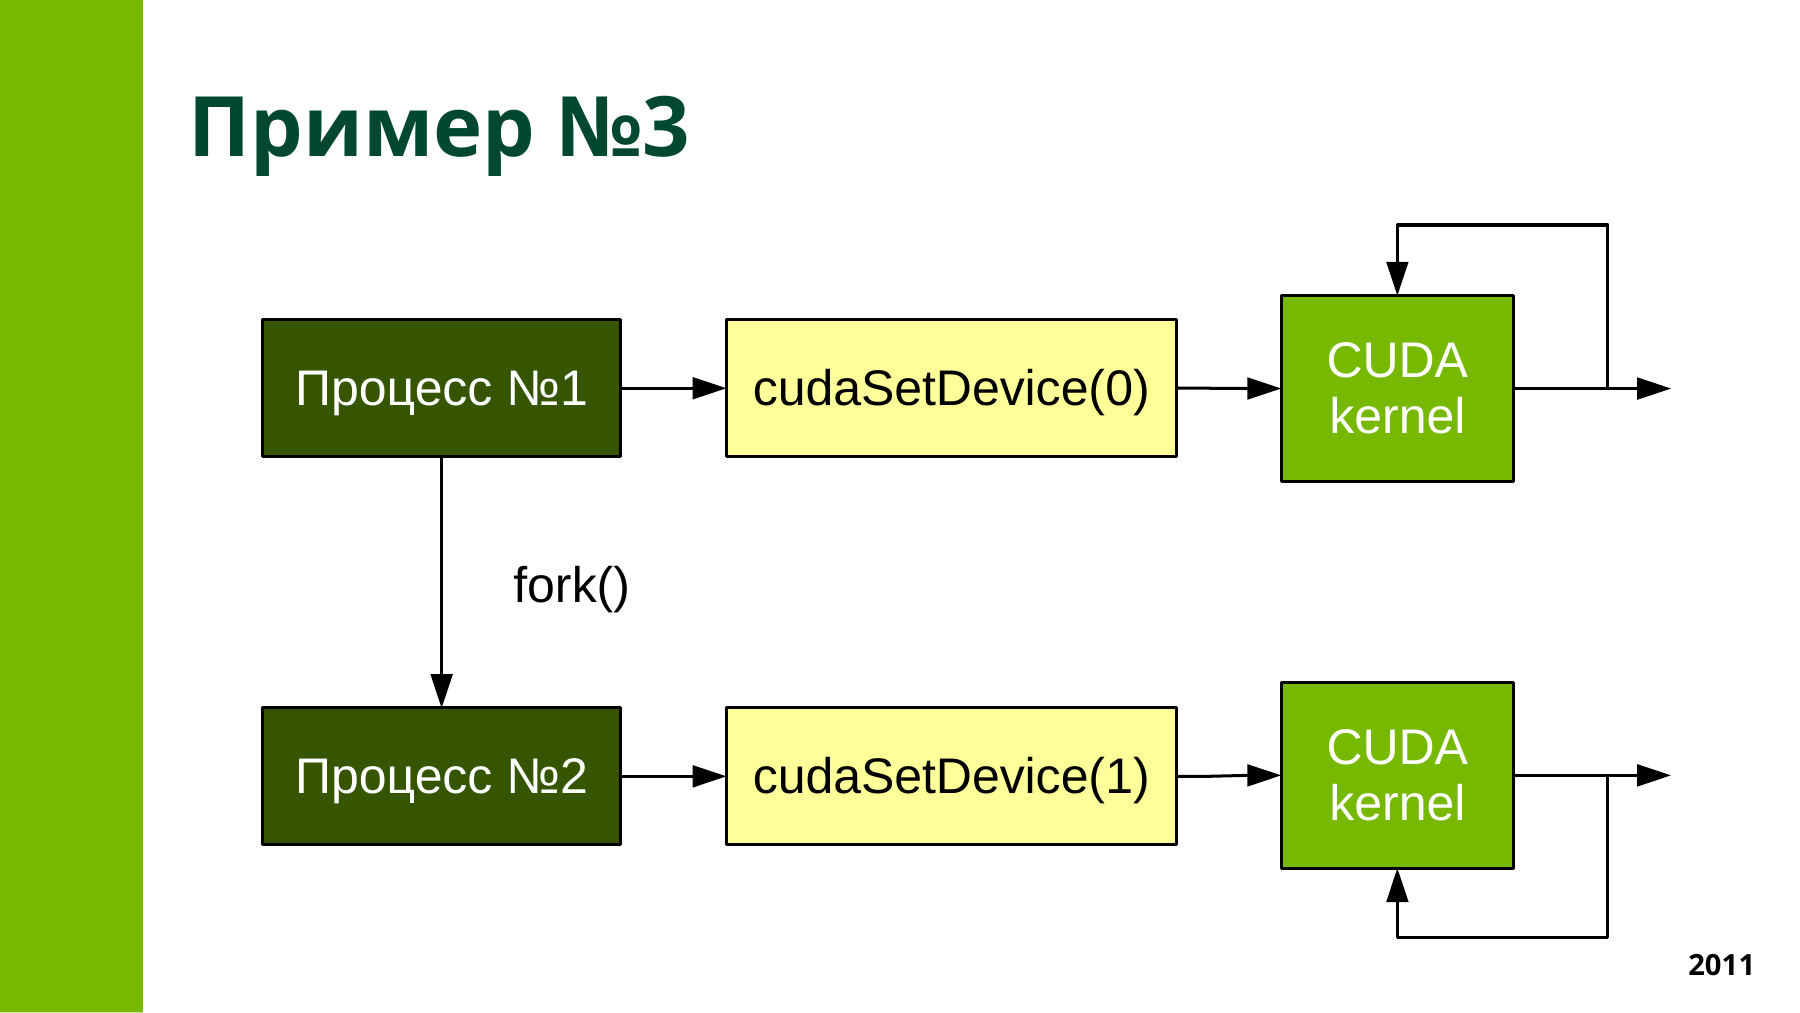

# Пример №3
CUDA
kernel
Процесс №1
cudaSetDevice(0)
fork()
CUDA
kernel
Процесс №2
cudaSetDevice(1)